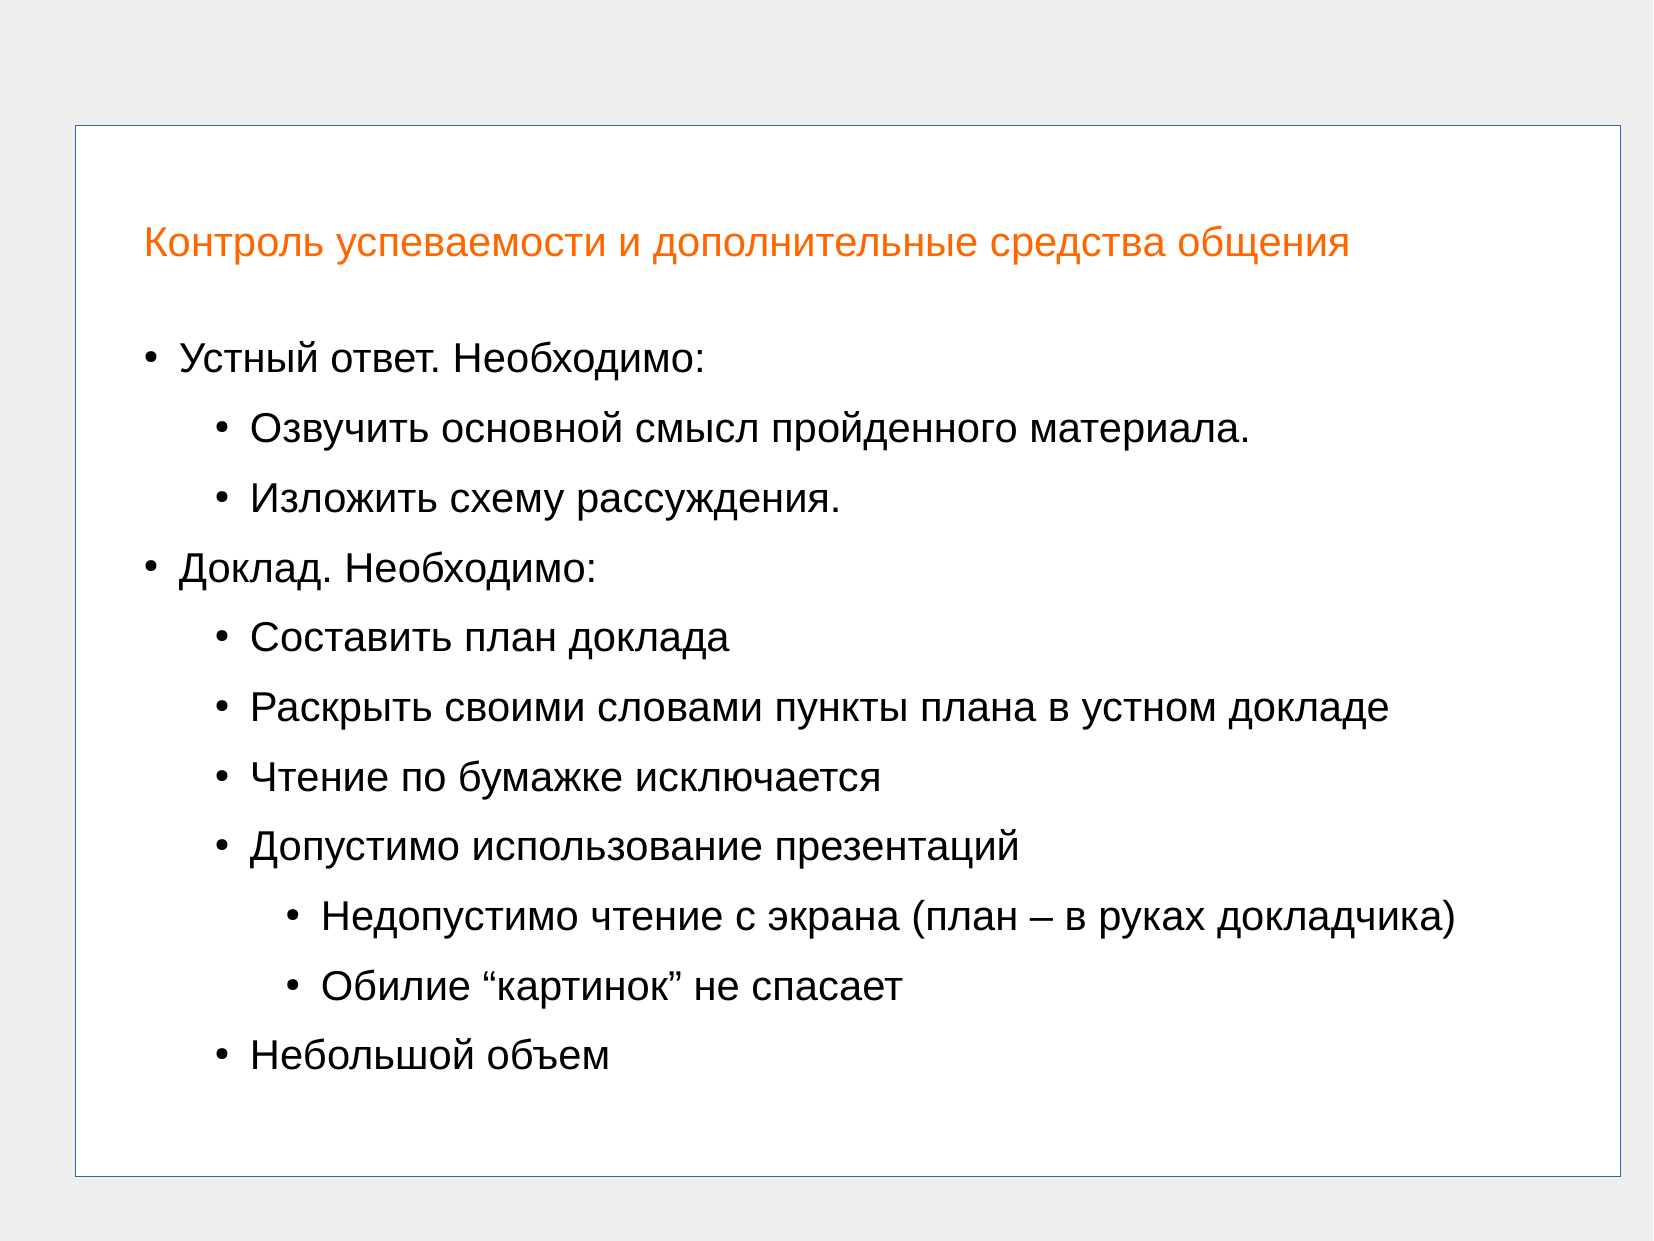

# Контроль успеваемости и дополнительные средства общения
Устный ответ. Необходимо:
Озвучить основной смысл пройденного материала.
Изложить схему рассуждения.
Доклад. Необходимо:
Составить план доклада
Раскрыть своими словами пункты плана в устном докладе
Чтение по бумажке исключается
Допустимо использование презентаций
Недопустимо чтение с экрана (план – в руках докладчика)
Обилие “картинок” не спасает
Небольшой объем